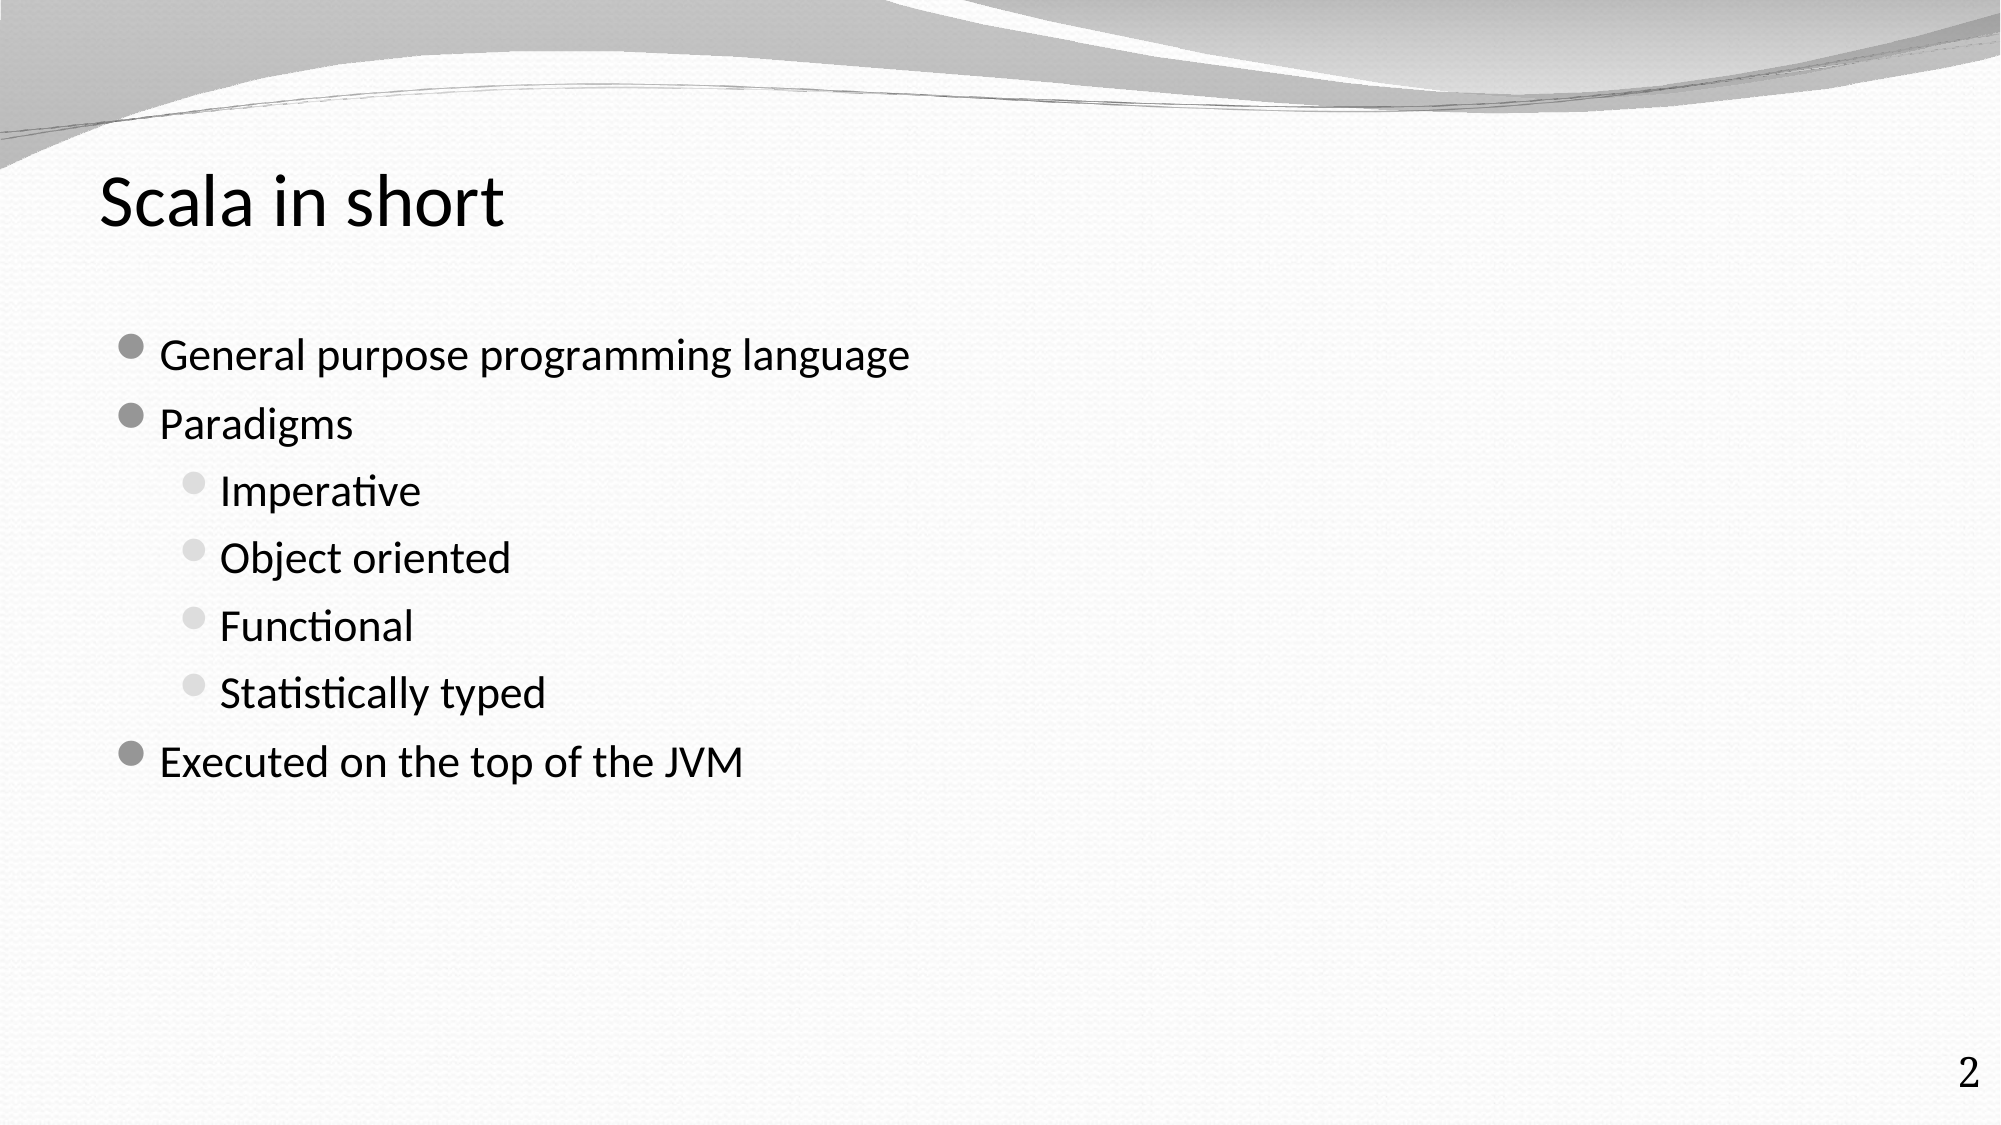

# Scala in short
General purpose programming language
Paradigms
Imperative
Object oriented
Functional
Statistically typed
Executed on the top of the JVM